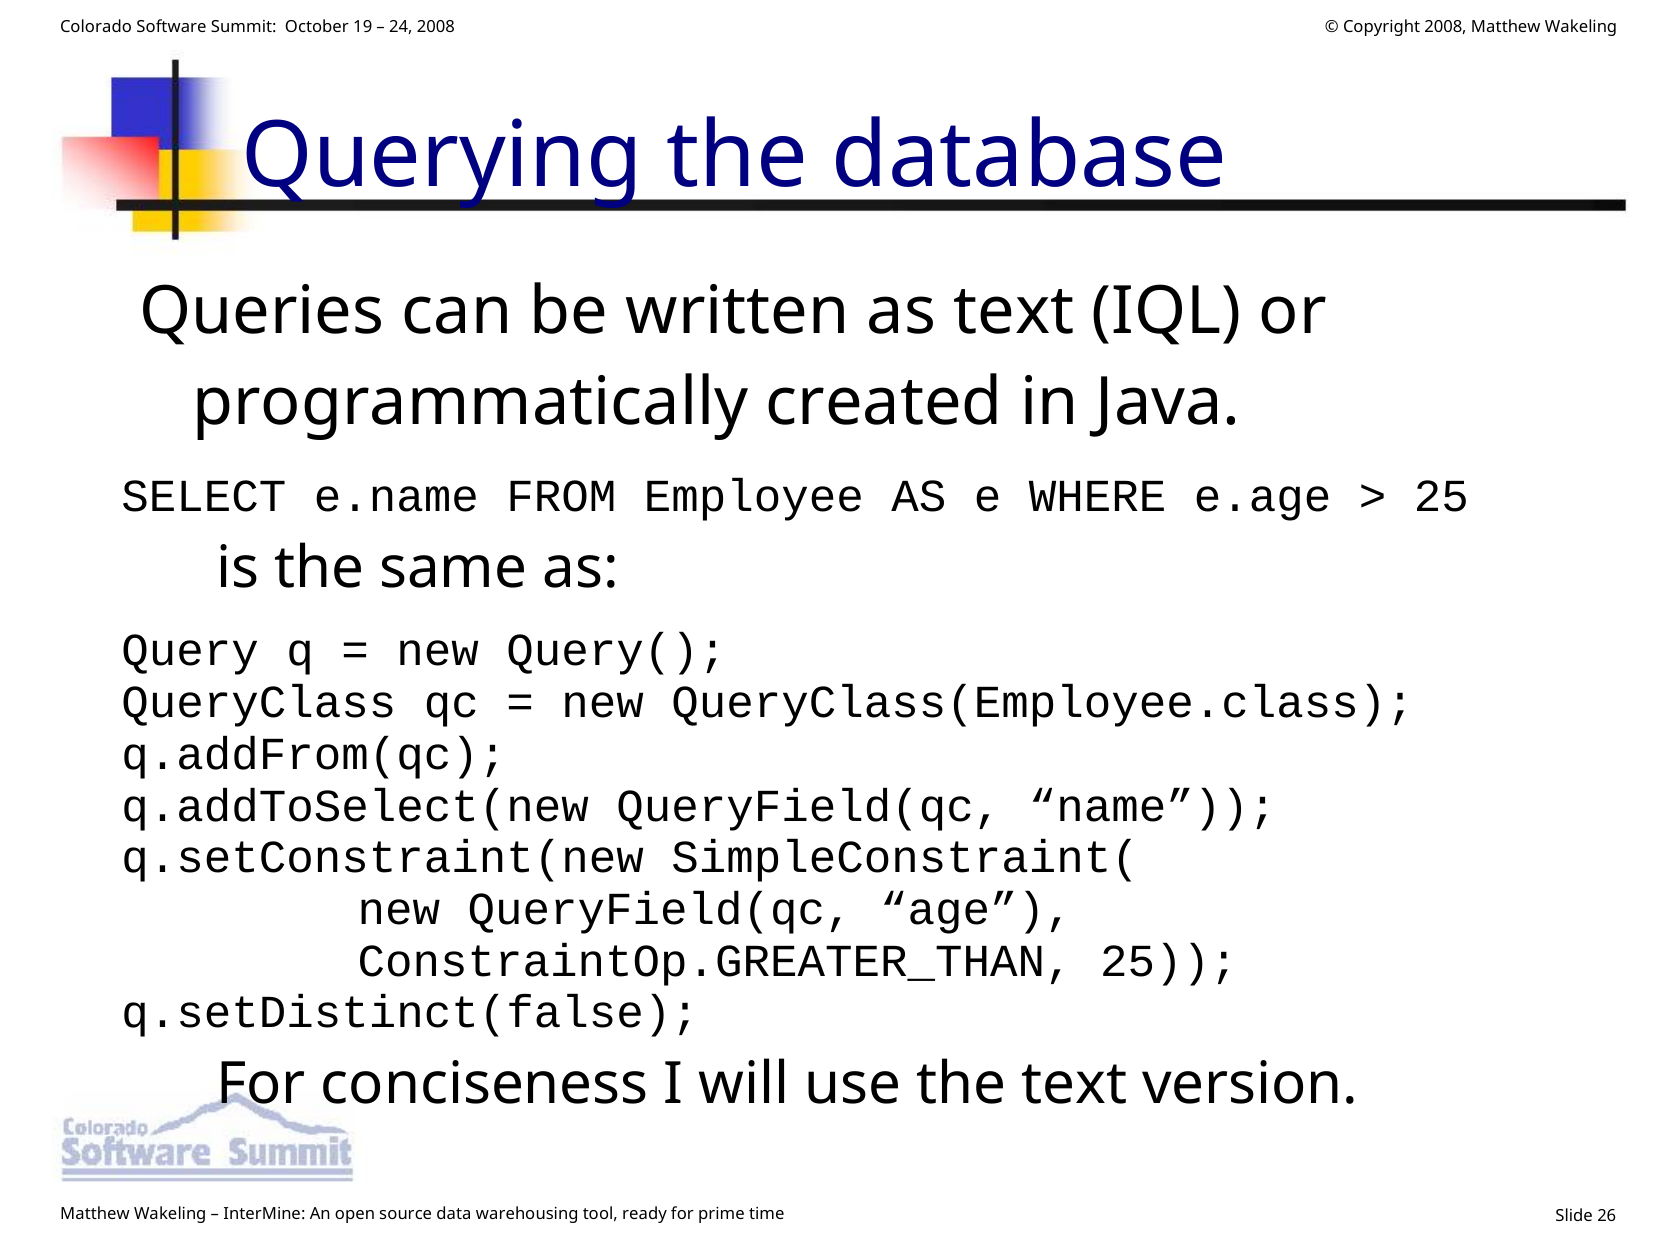

# Querying the database
Queries can be written as text (IQL) or programmatically created in Java.
SELECT e.name FROM Employee AS e WHERE e.age > 25
is the same as:
Query q = new Query();
QueryClass qc = new QueryClass(Employee.class);
q.addFrom(qc);
q.addToSelect(new QueryField(qc, “name”));
q.setConstraint(new SimpleConstraint(
 		new QueryField(qc, “age”),
 		ConstraintOp.GREATER_THAN, 25));
q.setDistinct(false);
For conciseness I will use the text version.